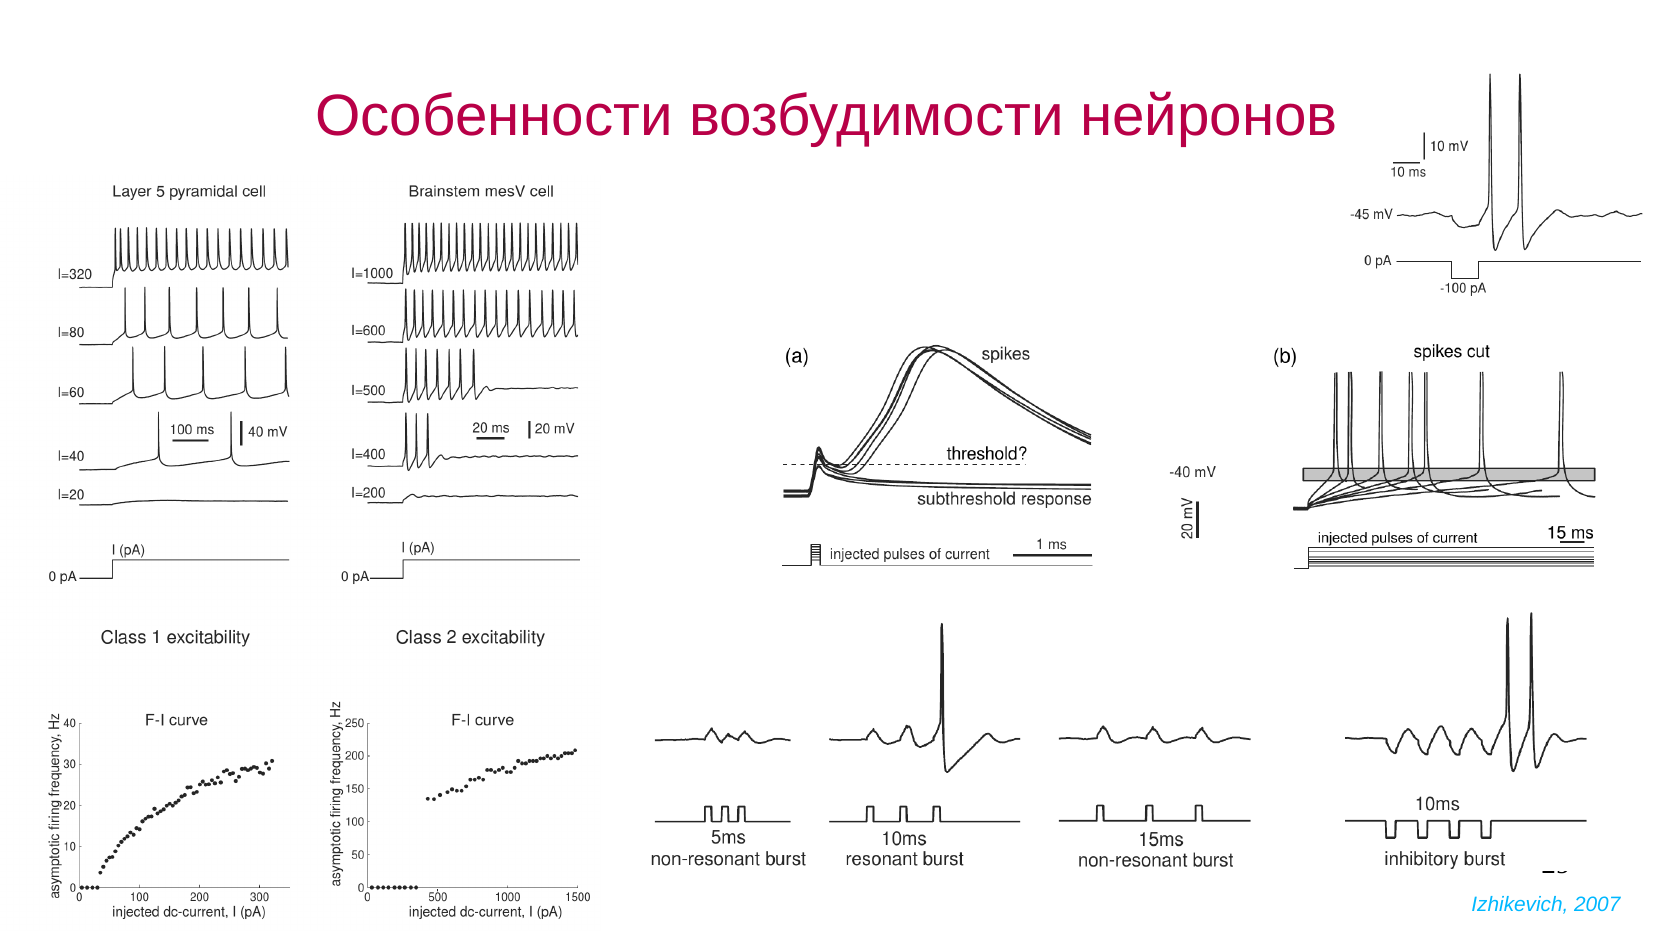

# Особенности возбудимости нейронов
29
Izhikevich, 2007